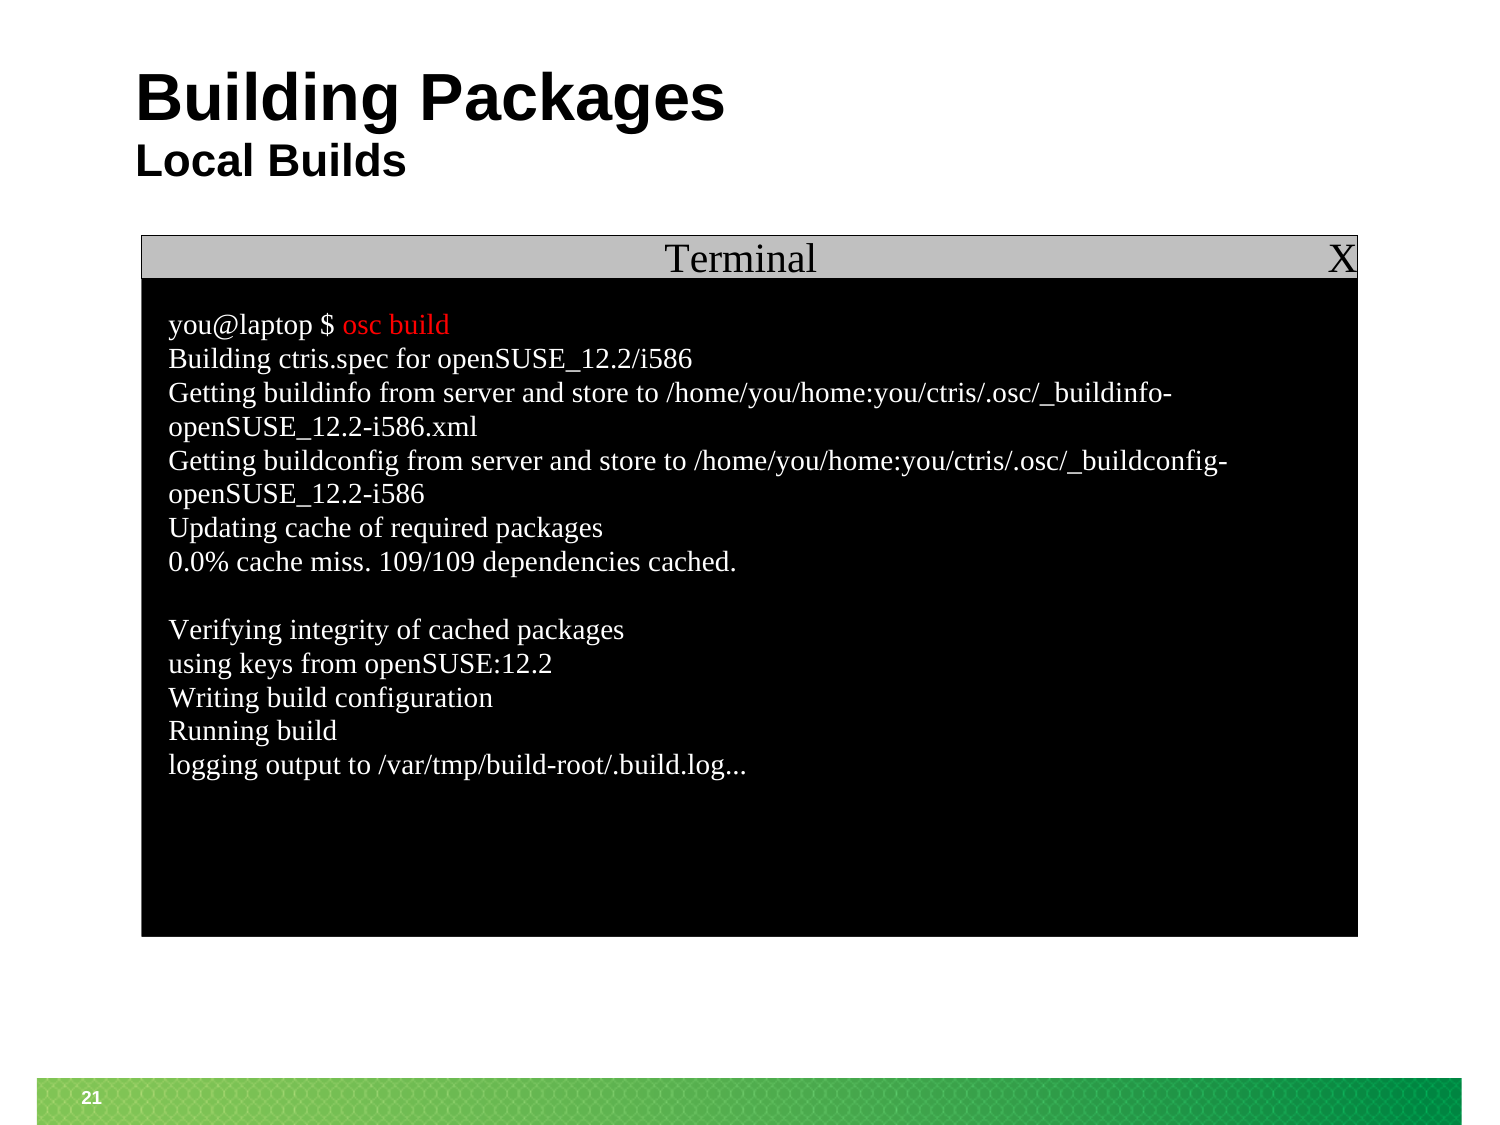

# Building Packages Local Builds
Terminal 							X
Terminal 							X
you@laptop $
you@laptop $ osc build
Building ctris.spec for openSUSE_12.2/i586
Getting buildinfo from server and store to /home/you/home:you/ctris/.osc/_buildinfo-openSUSE_12.2-i586.xml
Getting buildconfig from server and store to /home/you/home:you/ctris/.osc/_buildconfig-openSUSE_12.2-i586
Updating cache of required packages
0.0% cache miss. 109/109 dependencies cached.
Verifying integrity of cached packages
using keys from openSUSE:12.2
Writing build configuration
Running build
logging output to /var/tmp/build-root/.build.log...